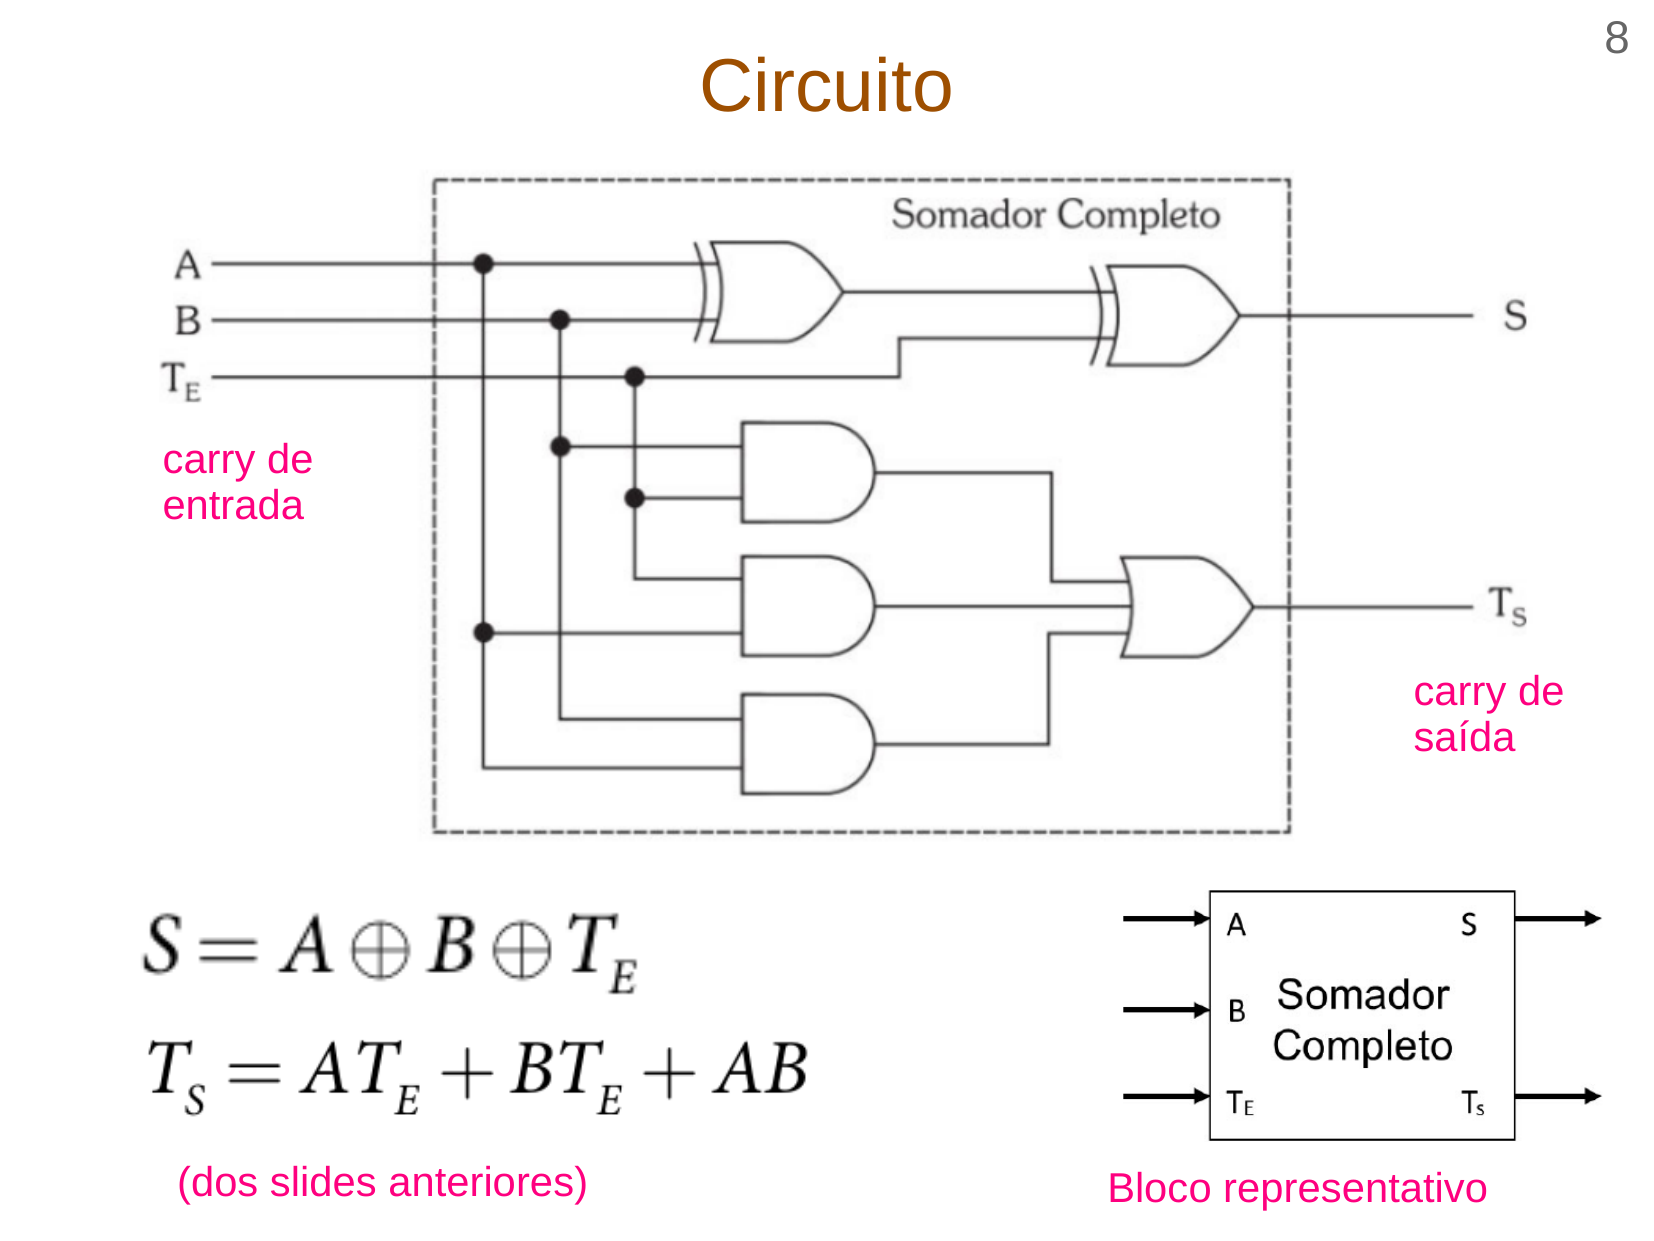

8
# Circuito
carry de
entrada
carry de
saída
(dos slides anteriores)
Bloco representativo